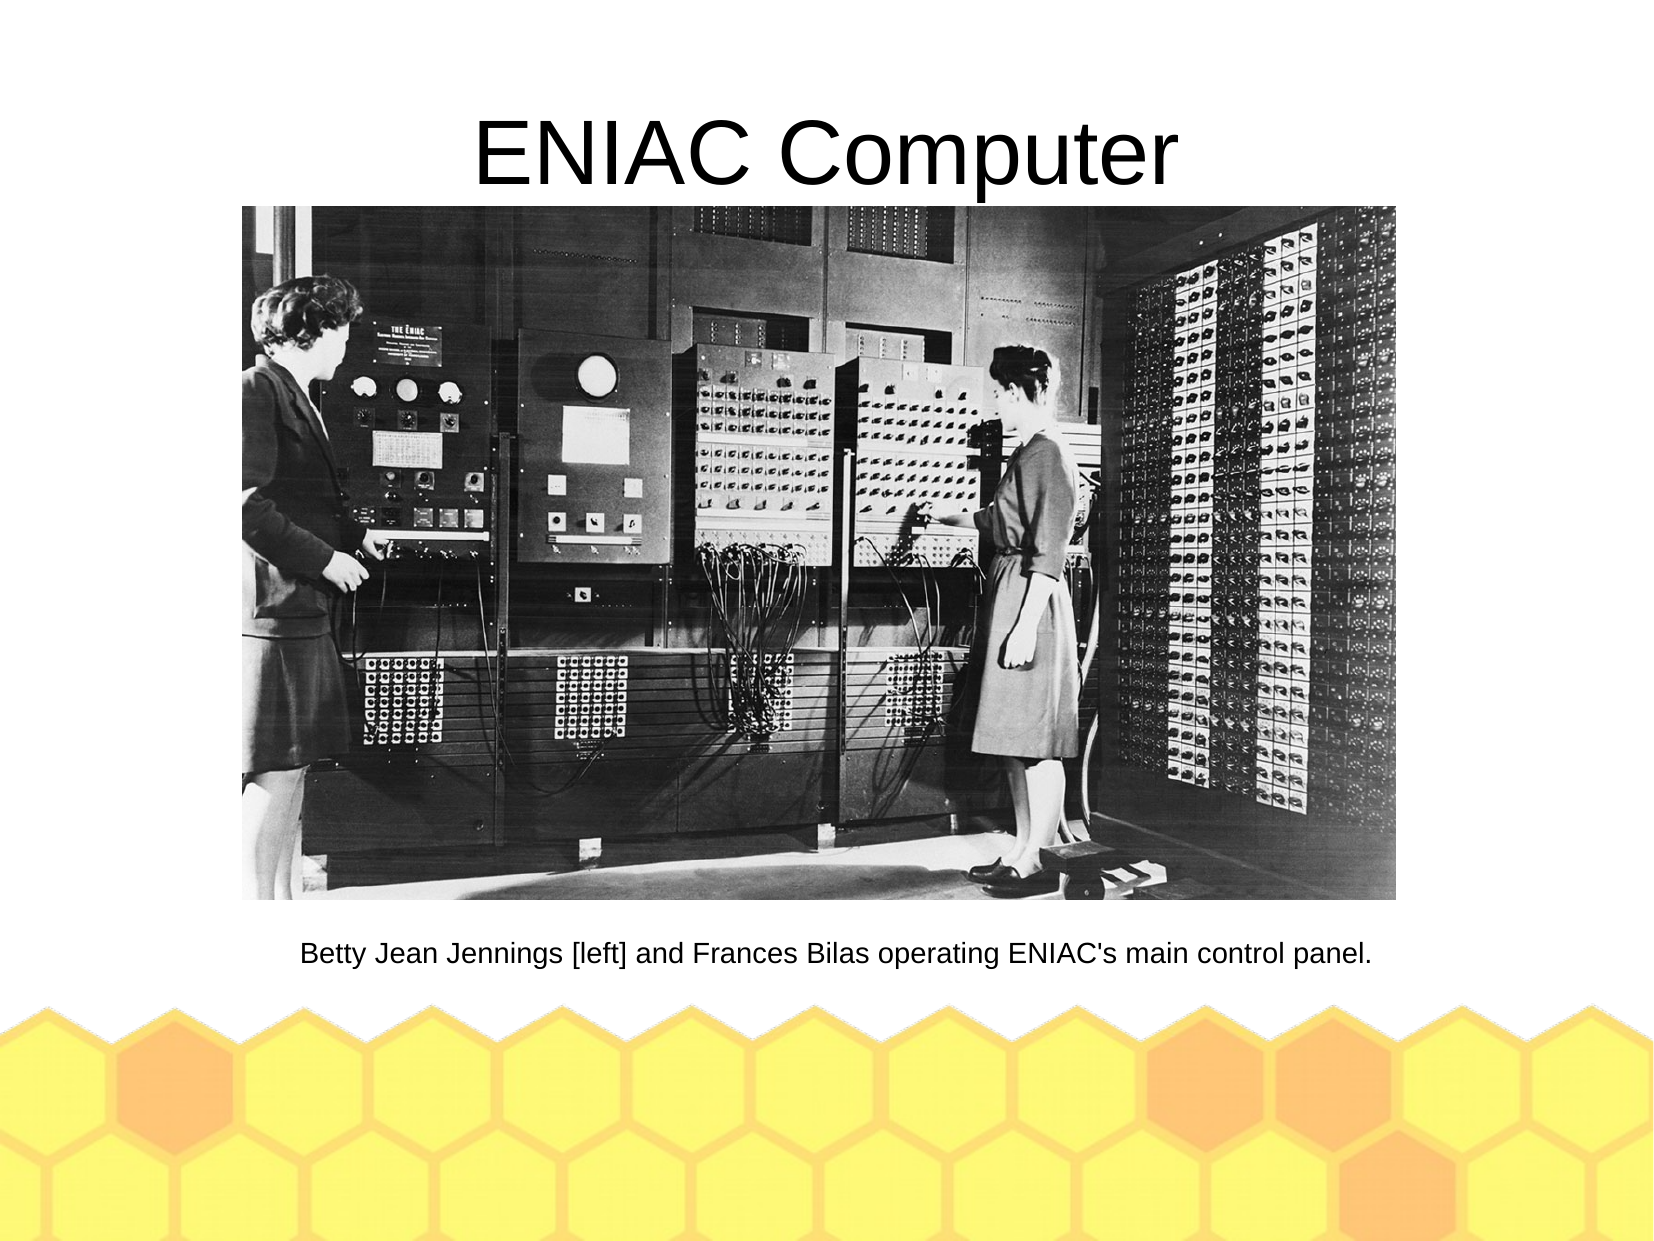

# ENIAC Computer
Betty Jean Jennings [left] and Frances Bilas operating ENIAC's main control panel.